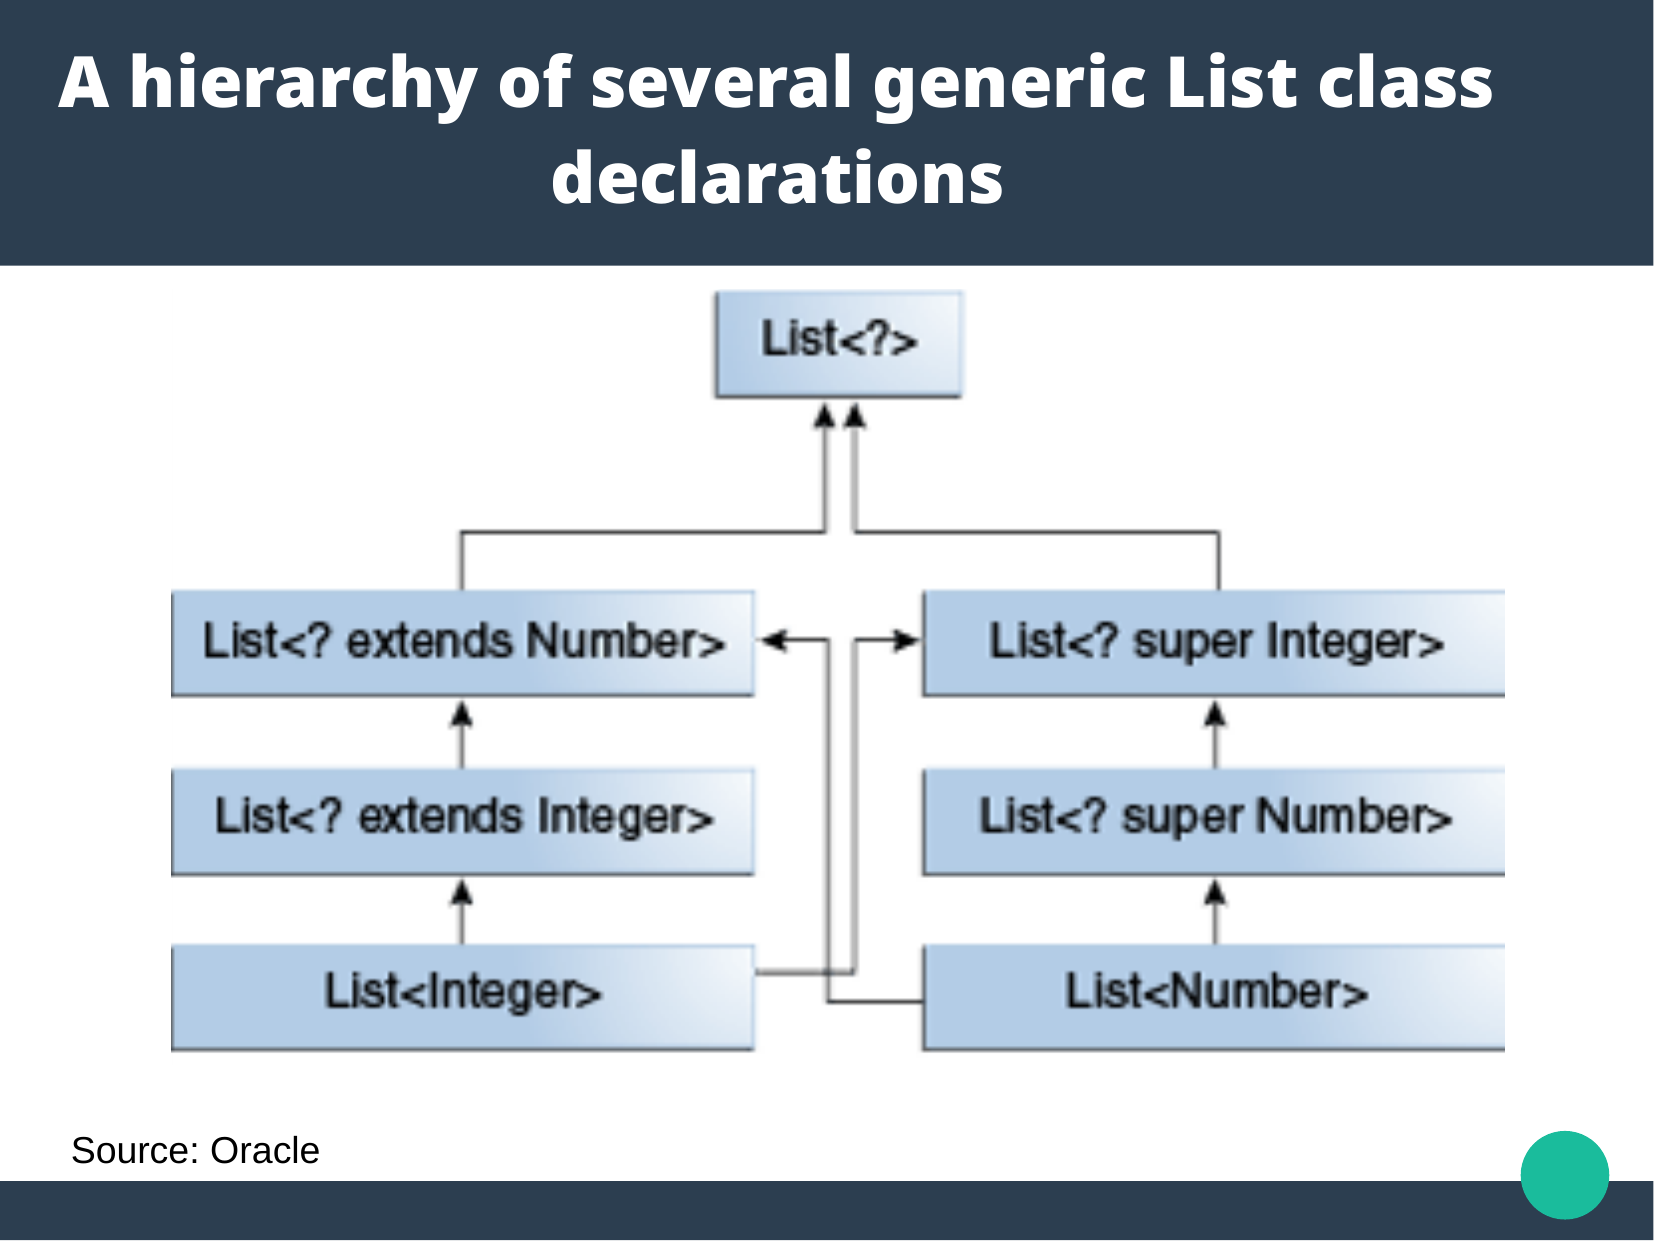

# A hierarchy of several generic List class declarations
Source: Oracle